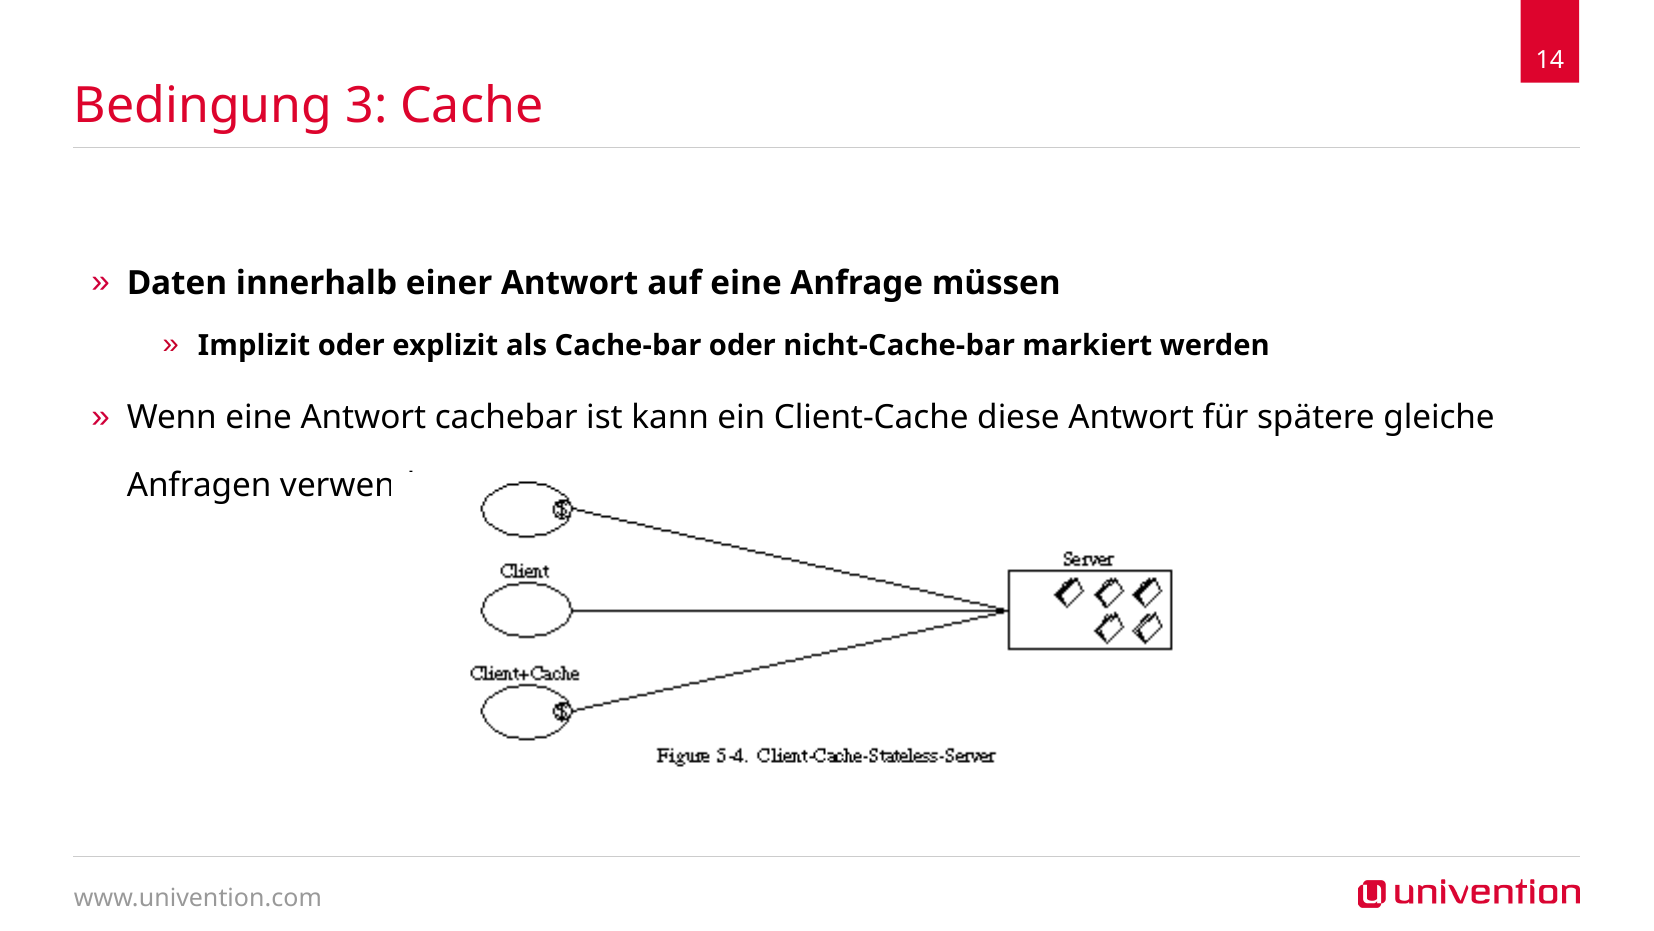

# Bedingung 3: Cache
Daten innerhalb einer Antwort auf eine Anfrage müssen
Implizit oder explizit als Cache-bar oder nicht-Cache-bar markiert werden
Wenn eine Antwort cachebar ist kann ein Client-Cache diese Antwort für spätere gleiche Anfragen verwenden